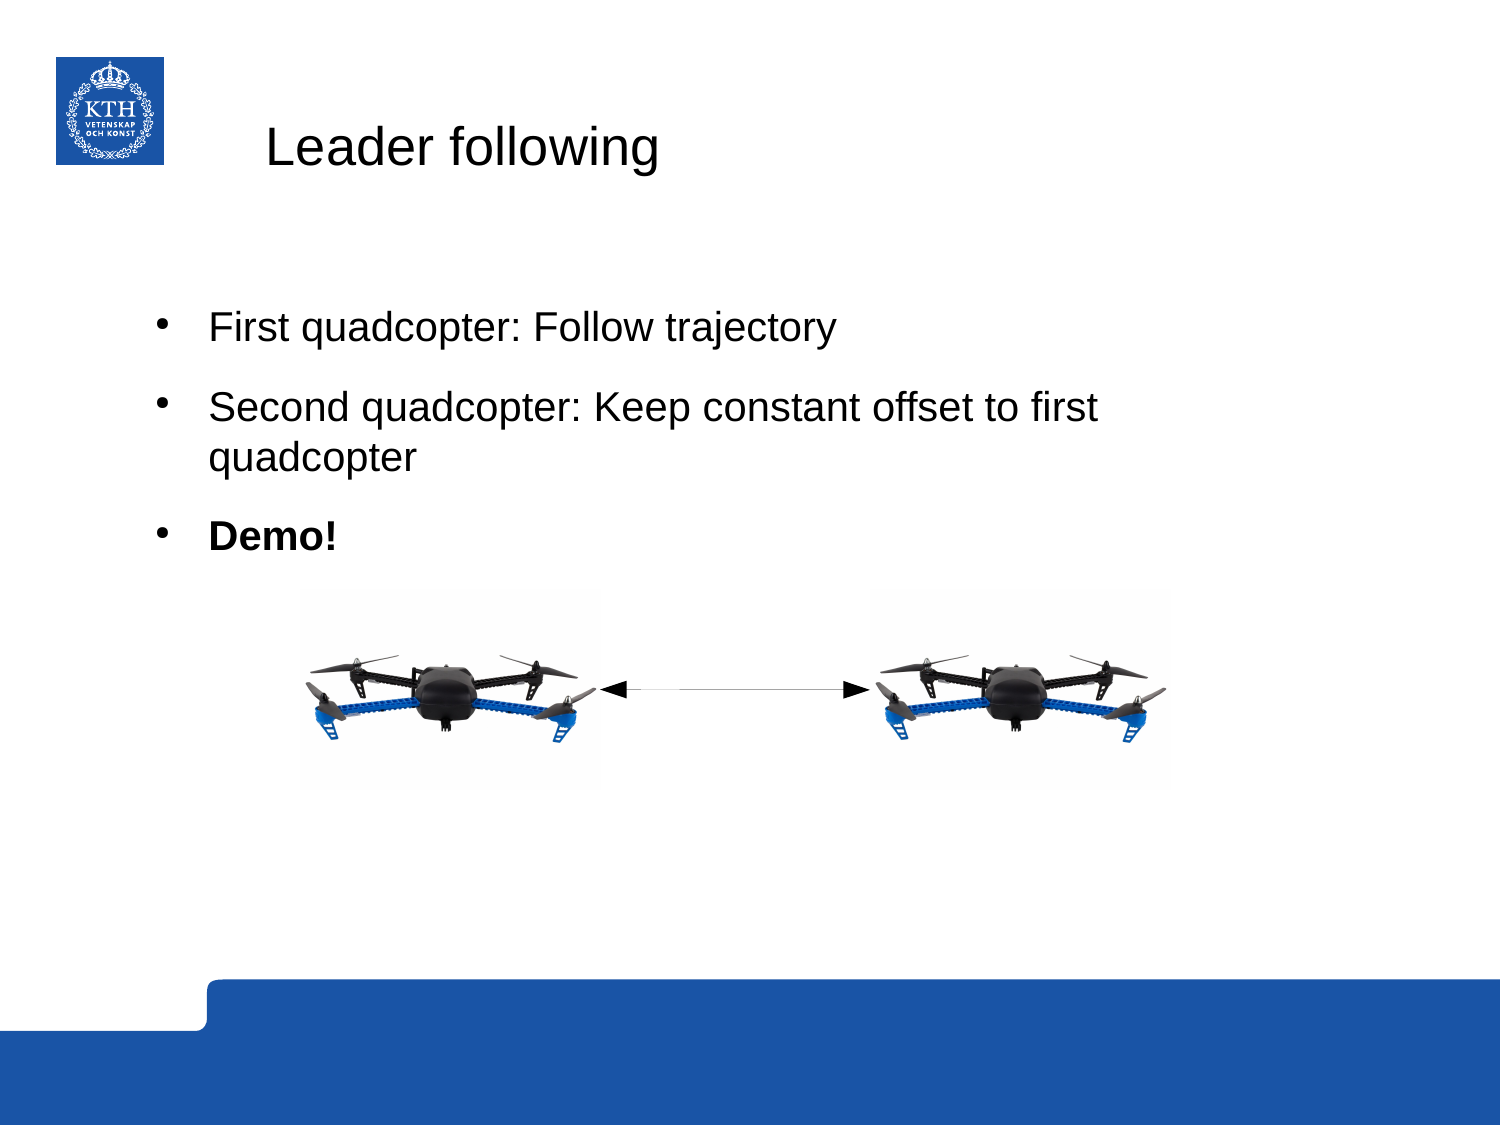

# Leader following
First quadcopter: Follow trajectory
Second quadcopter: Keep constant offset to first quadcopter
Demo!